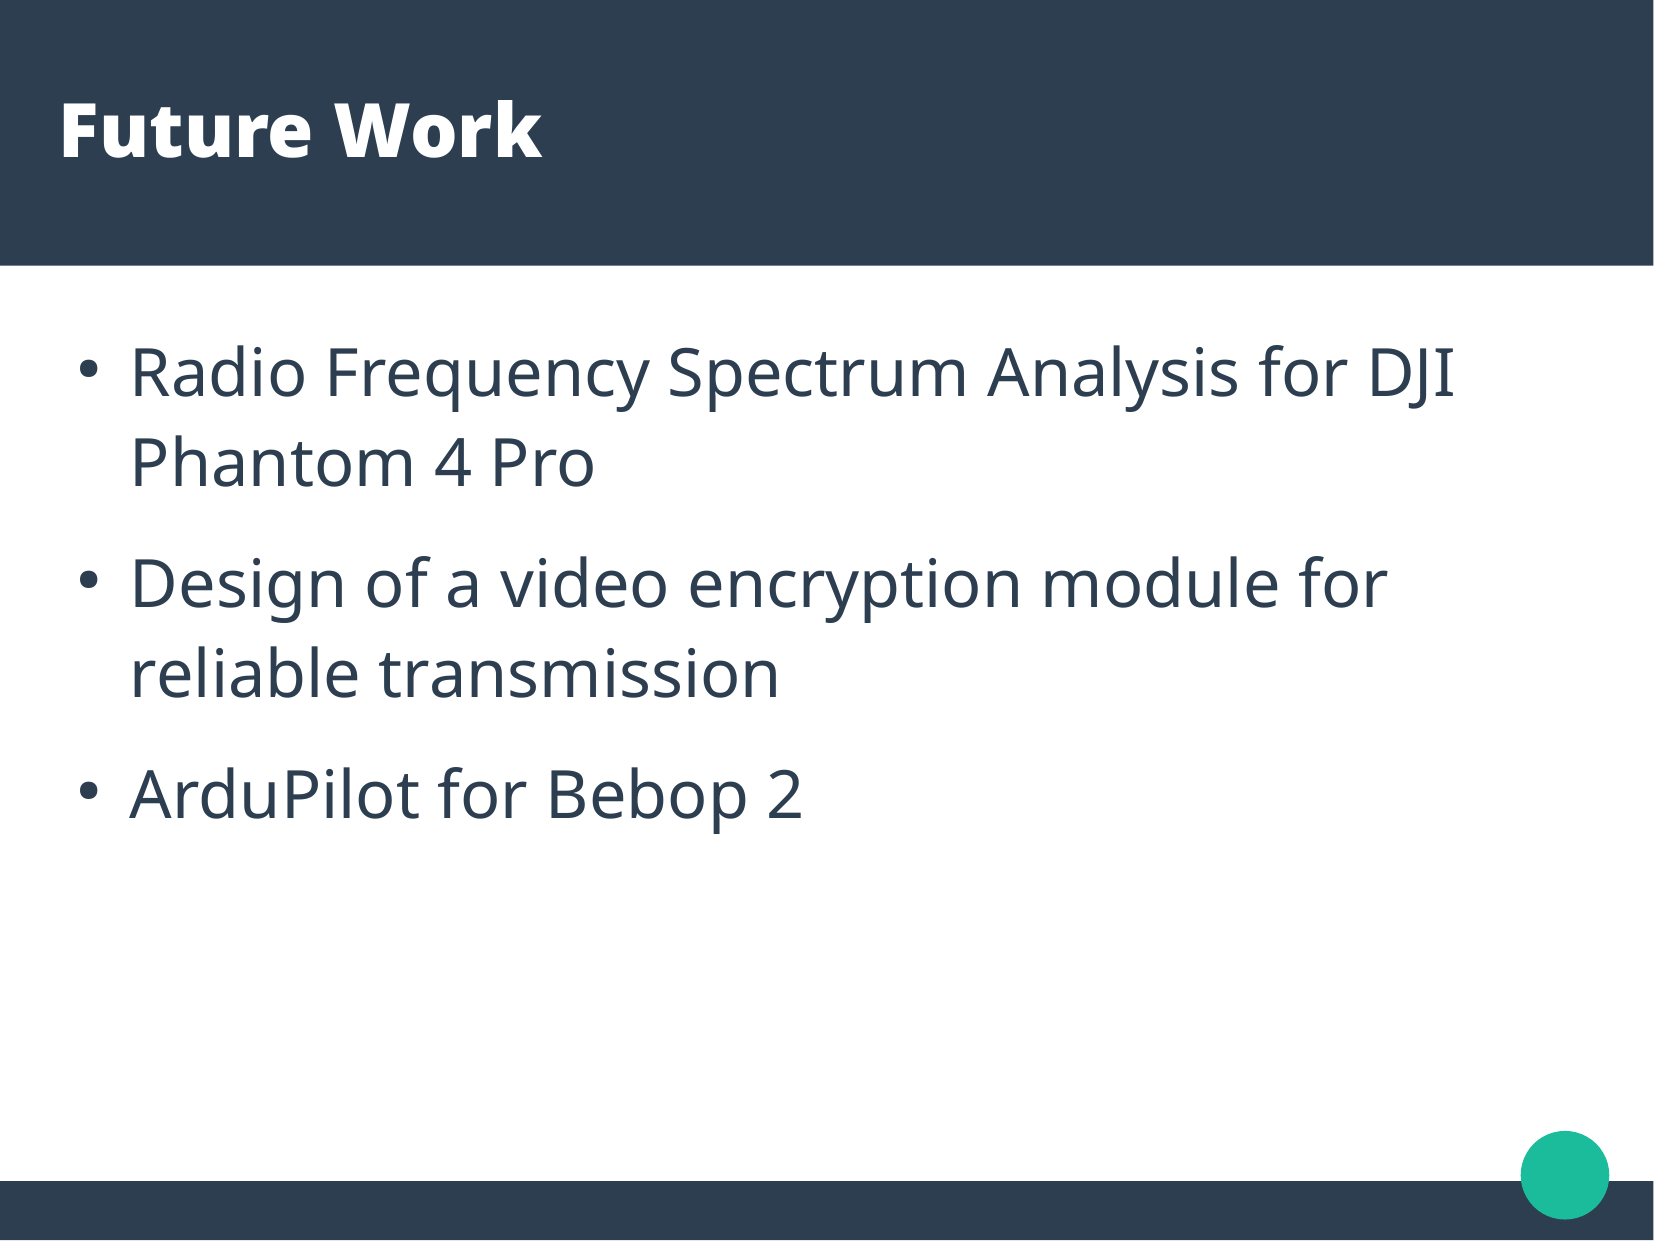

# Future Work
Radio Frequency Spectrum Analysis for DJI Phantom 4 Pro
Design of a video encryption module for reliable transmission
ArduPilot for Bebop 2